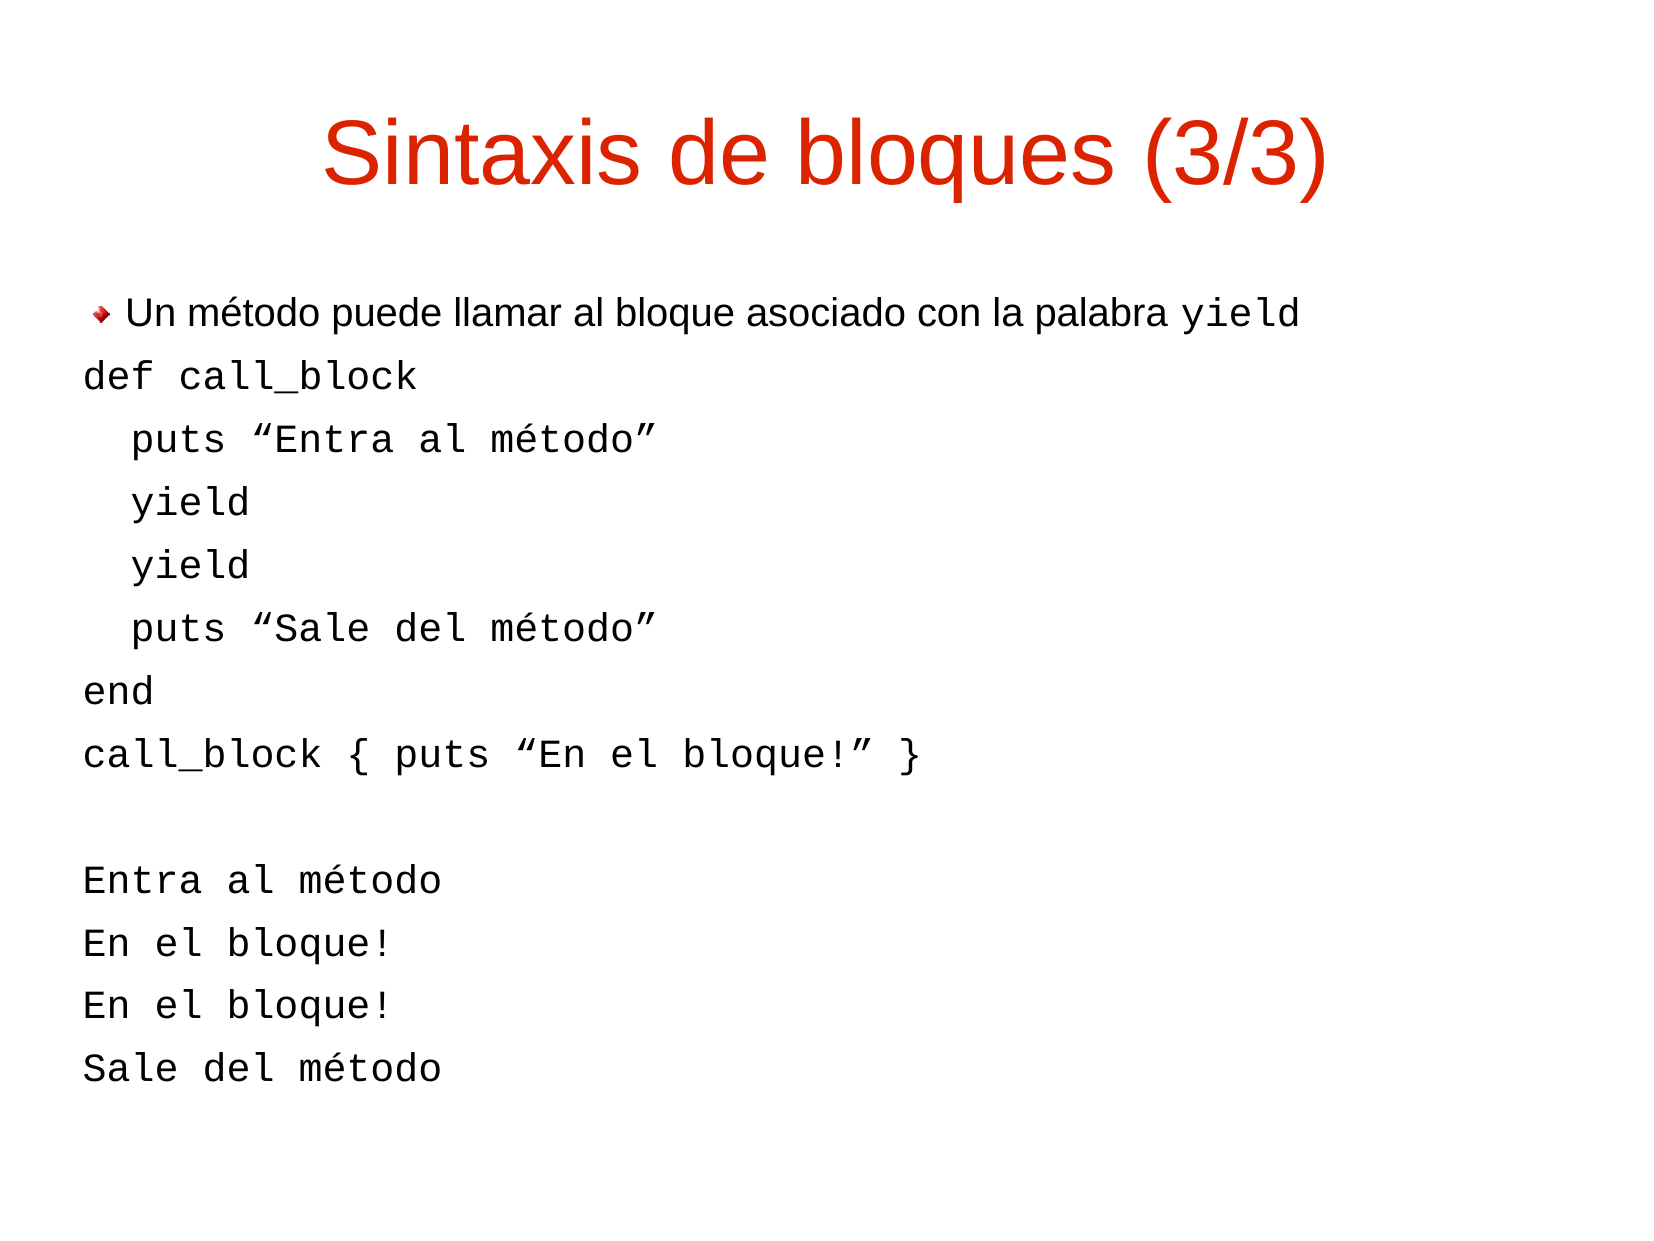

# Sintaxis de bloques (3/3)
Un método puede llamar al bloque asociado con la palabra yield
def call_block
 puts “Entra al método”
 yield
 yield
 puts “Sale del método”
end
call_block { puts “En el bloque!” }
Entra al método
En el bloque!
En el bloque!
Sale del método